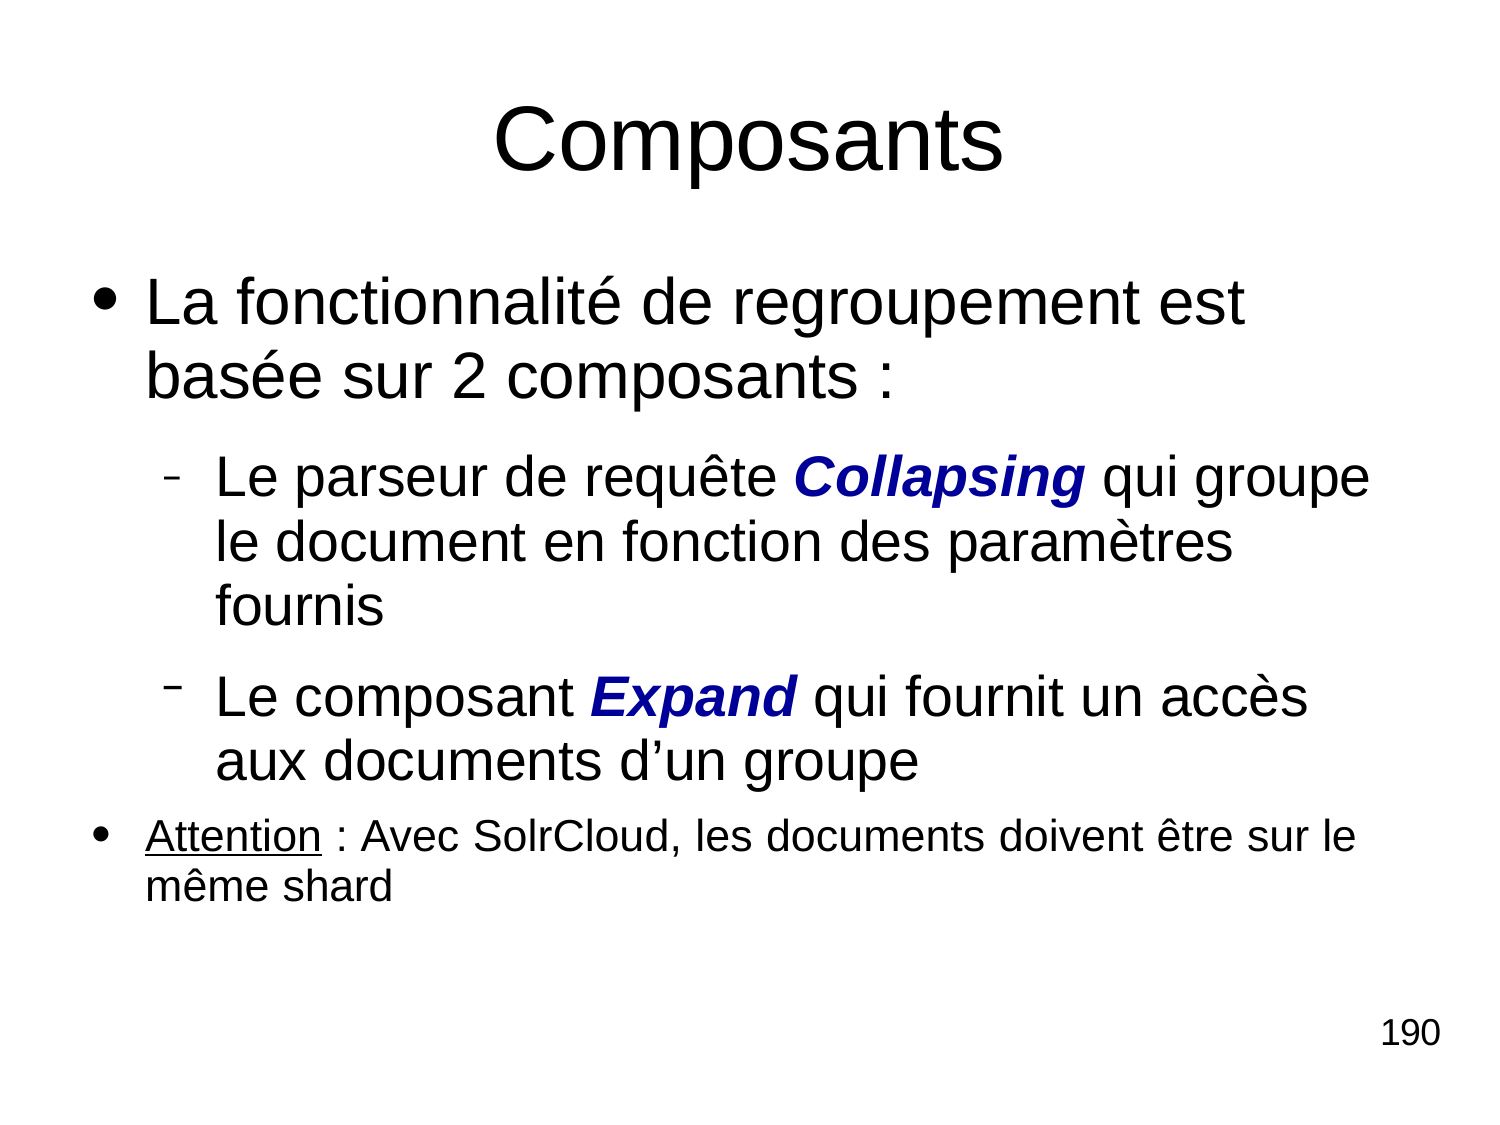

# Composants
La fonctionnalité de regroupement est basée sur 2 composants :
●
–	Le parseur de requête Collapsing qui groupe le document en fonction des paramètres fournis
Le composant Expand qui fournit un accès aux documents d’un groupe
–
Attention : Avec SolrCloud, les documents doivent être sur le même shard
●
190